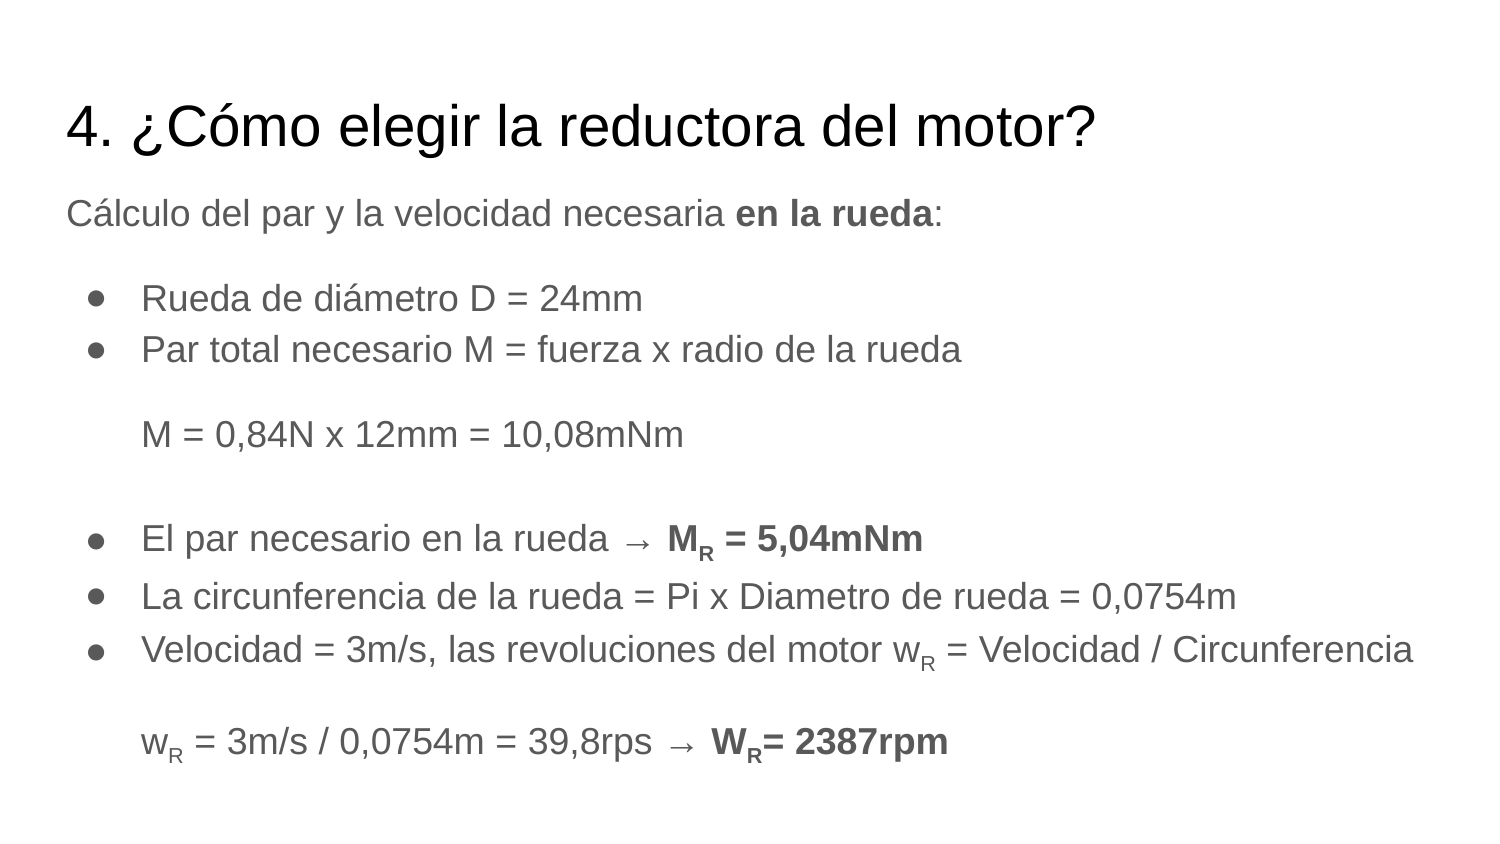

# 4. ¿Cómo elegir la reductora del motor?
Cálculo del par y la velocidad necesaria en la rueda:
Rueda de diámetro D = 24mm
Par total necesario M = fuerza x radio de la rueda
M = 0,84N x 12mm = 10,08mNm
El par necesario en la rueda → MR = 5,04mNm
La circunferencia de la rueda = Pi x Diametro de rueda = 0,0754m
Velocidad = 3m/s, las revoluciones del motor wR = Velocidad / Circunferencia
wR = 3m/s / 0,0754m = 39,8rps → WR= 2387rpm